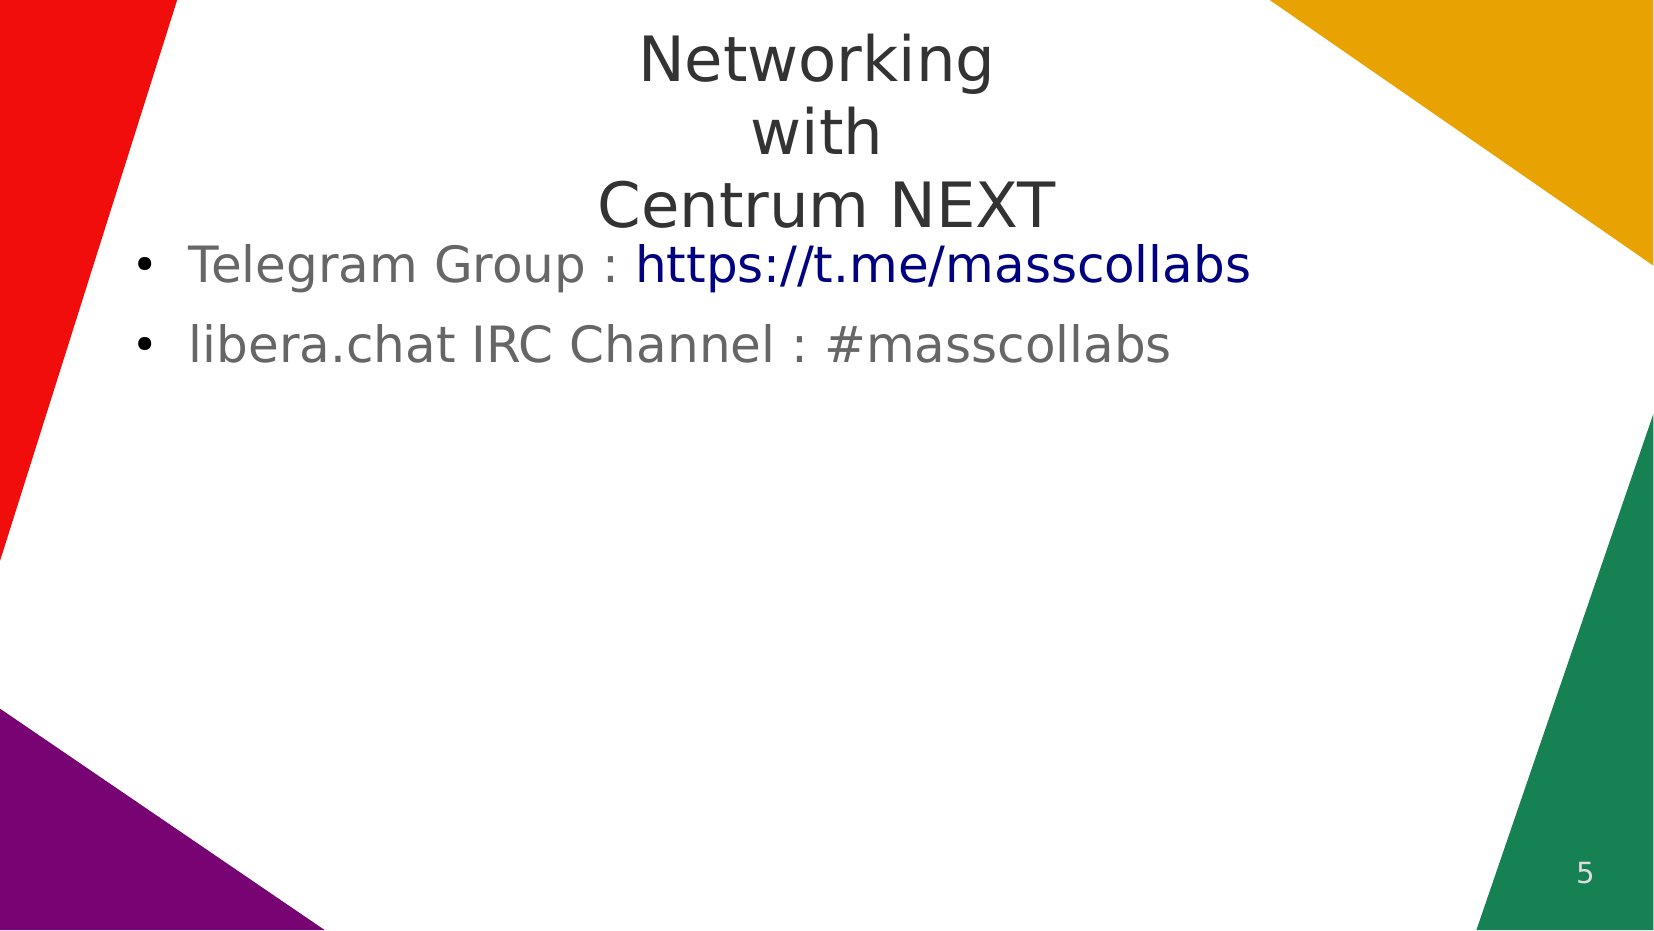

# Networking with Centrum NEXT
Telegram Group : https://t.me/masscollabs
libera.chat IRC Channel : #masscollabs
5